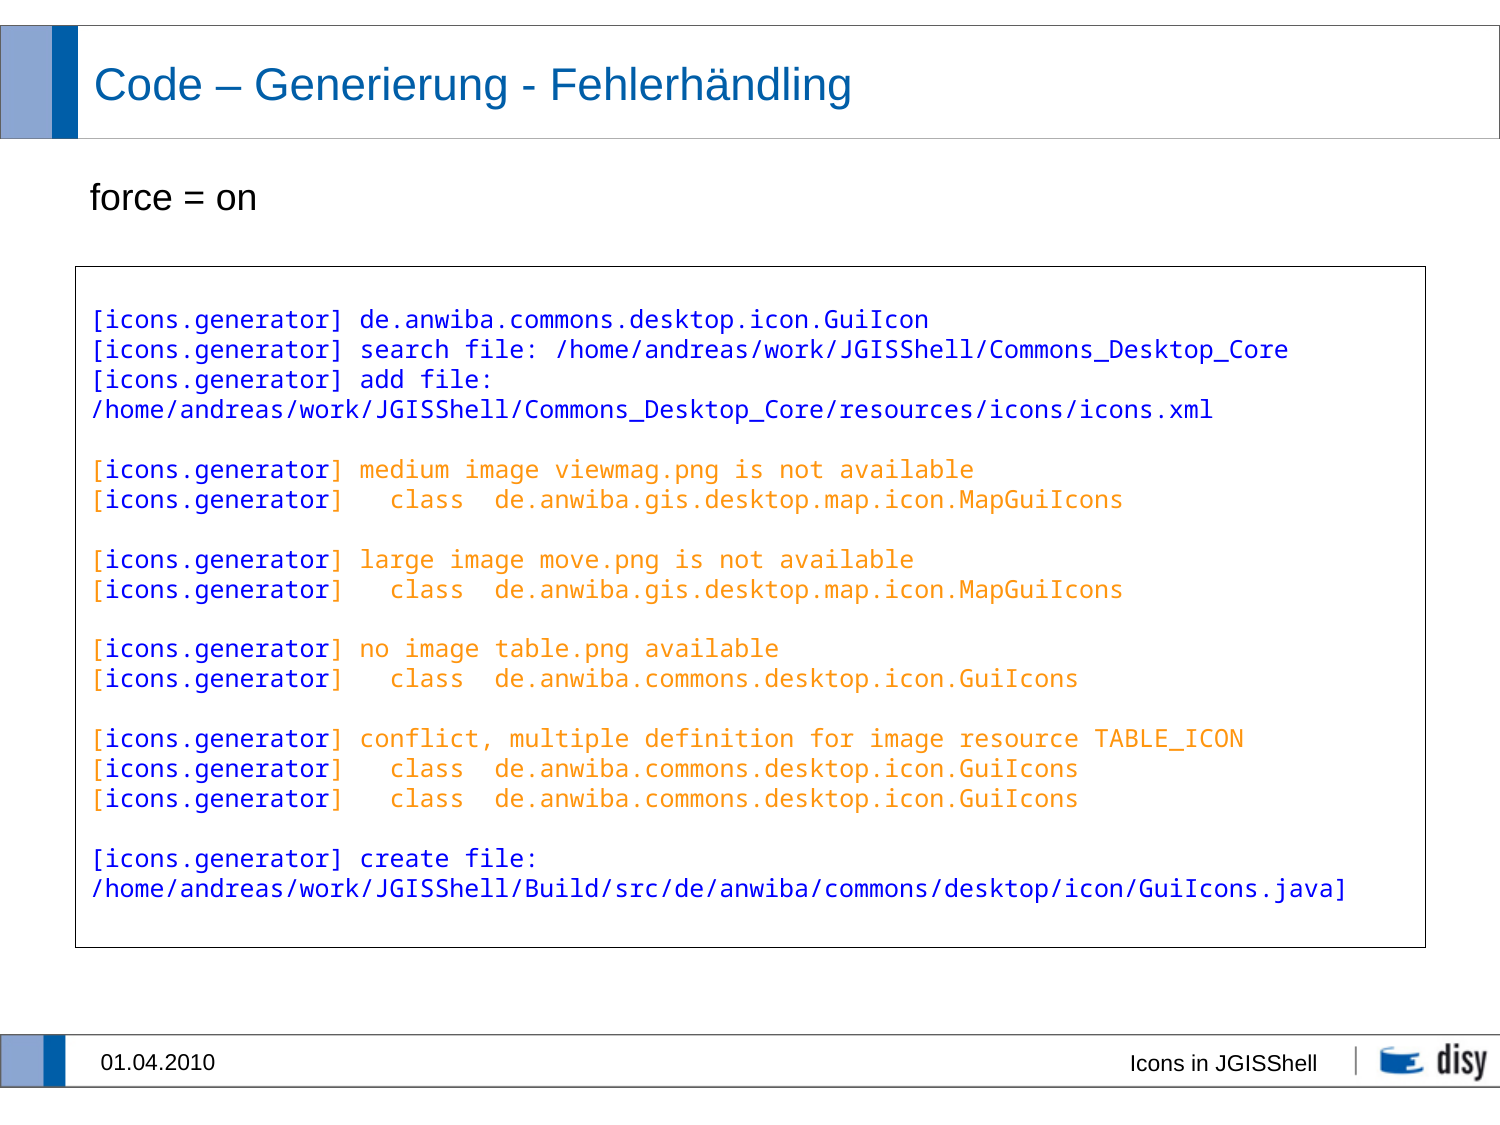

# Code – Generierung - Fehlerhändling
force = on
[icons.generator] de.anwiba.commons.desktop.icon.GuiIcon
[icons.generator] search file: /home/andreas/work/JGISShell/Commons_Desktop_Core
[icons.generator] add file: /home/andreas/work/JGISShell/Commons_Desktop_Core/resources/icons/icons.xml
[icons.generator] medium image viewmag.png is not available
[icons.generator] 	class de.anwiba.gis.desktop.map.icon.MapGuiIcons
[icons.generator] large image move.png is not available
[icons.generator] 	class de.anwiba.gis.desktop.map.icon.MapGuiIcons
[icons.generator] no image table.png available
[icons.generator] 	class de.anwiba.commons.desktop.icon.GuiIcons
[icons.generator] conflict, multiple definition for image resource TABLE_ICON
[icons.generator] 	class de.anwiba.commons.desktop.icon.GuiIcons
[icons.generator] 	class de.anwiba.commons.desktop.icon.GuiIcons
[icons.generator] create file: /home/andreas/work/JGISShell/Build/src/de/anwiba/commons/desktop/icon/GuiIcons.java]
01.04.2010
Icons in JGISShell